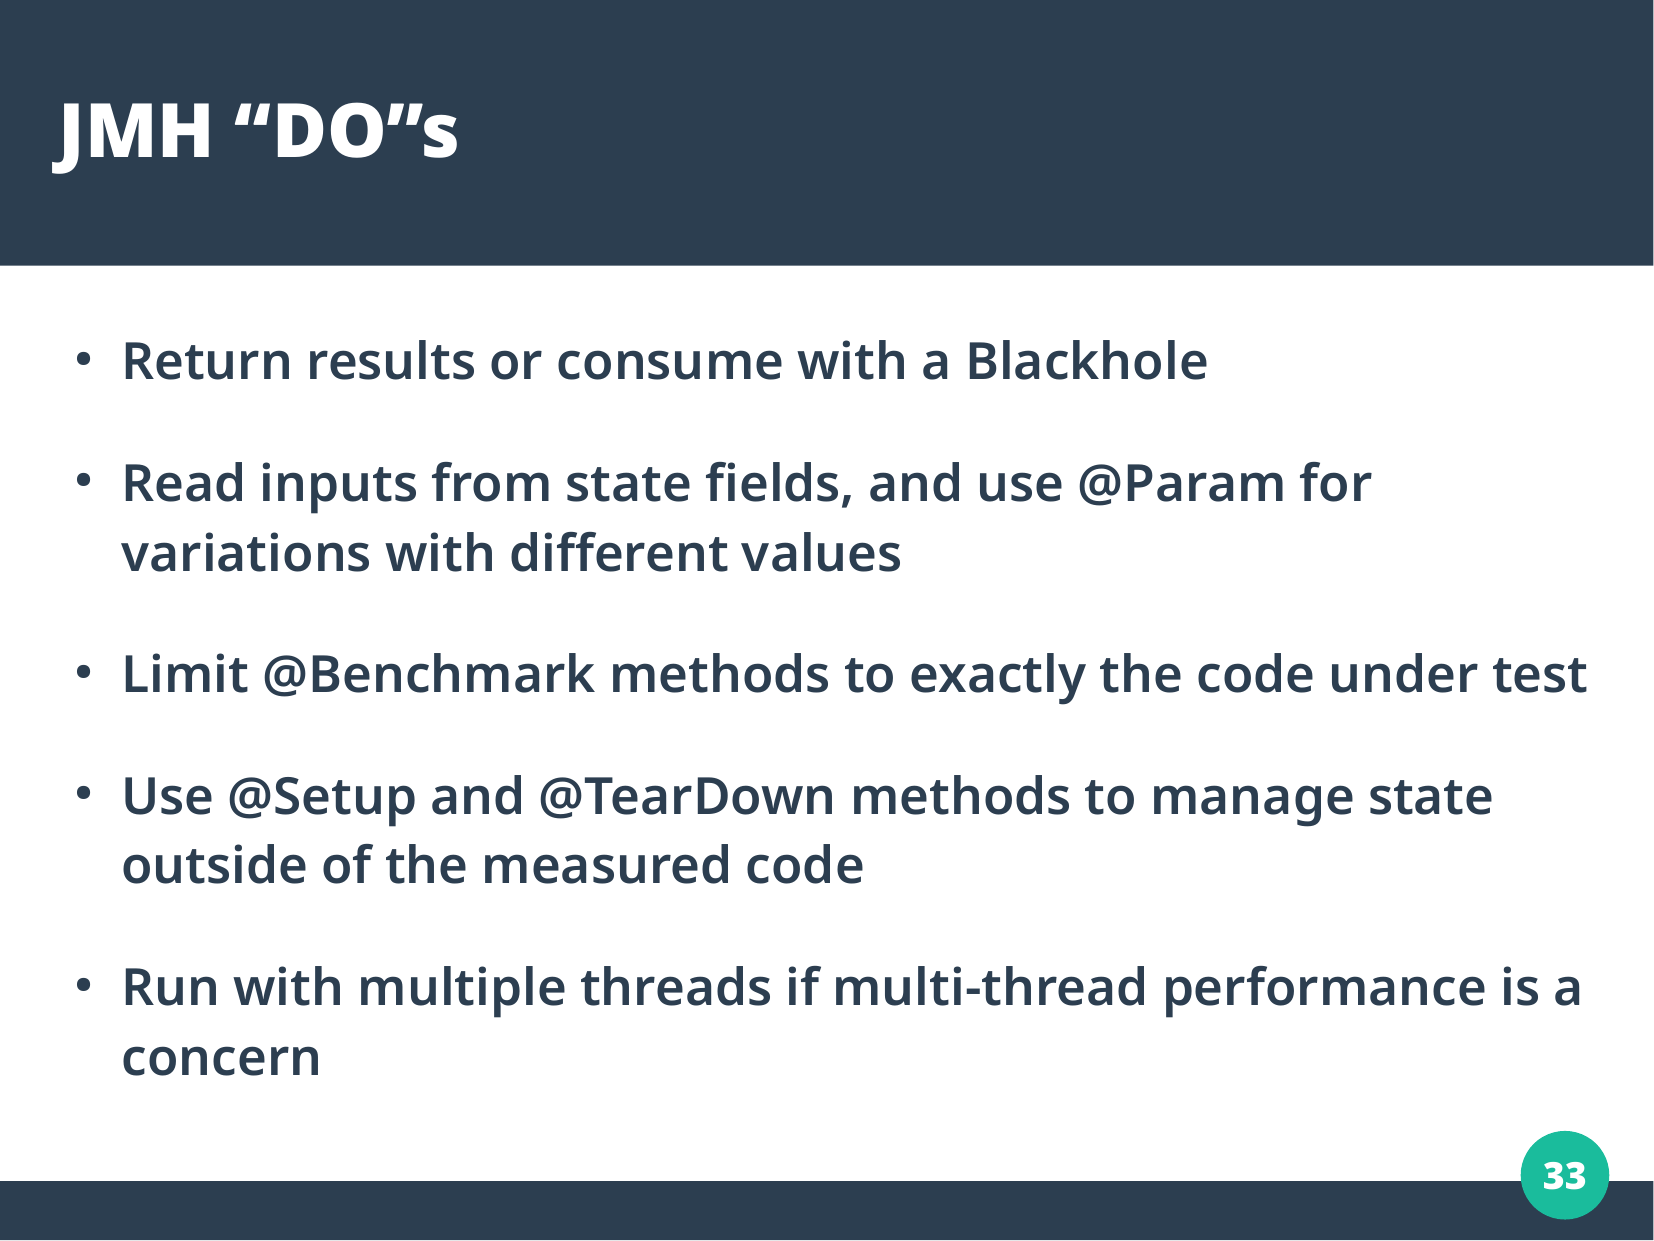

# JMH “DO”s
Return results or consume with a Blackhole
Read inputs from state fields, and use @Param for variations with different values
Limit @Benchmark methods to exactly the code under test
Use @Setup and @TearDown methods to manage state outside of the measured code
Run with multiple threads if multi-thread performance is a concern
33